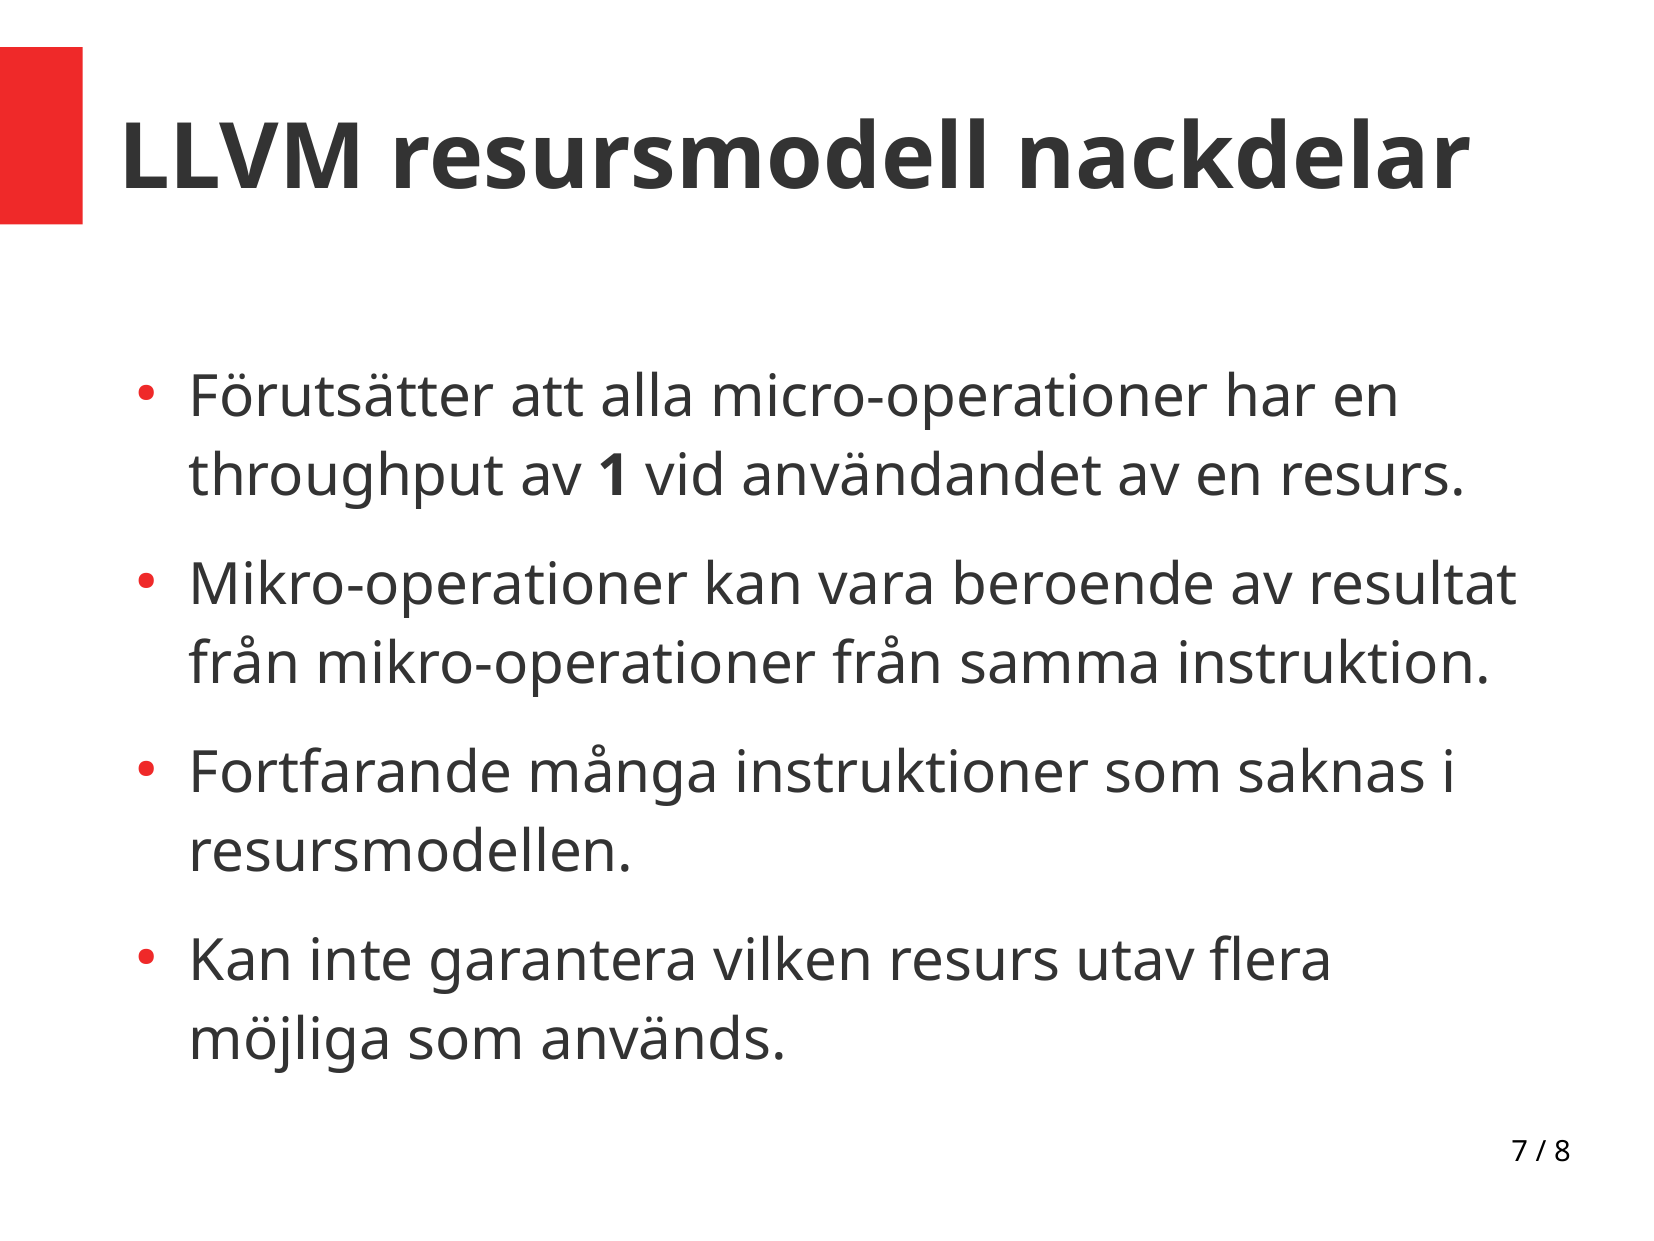

# LLVM resursmodell nackdelar
Förutsätter att alla micro-operationer har en throughput av 1 vid användandet av en resurs.
Mikro-operationer kan vara beroende av resultat från mikro-operationer från samma instruktion.
Fortfarande många instruktioner som saknas i resursmodellen.
Kan inte garantera vilken resurs utav flera möjliga som används.
7